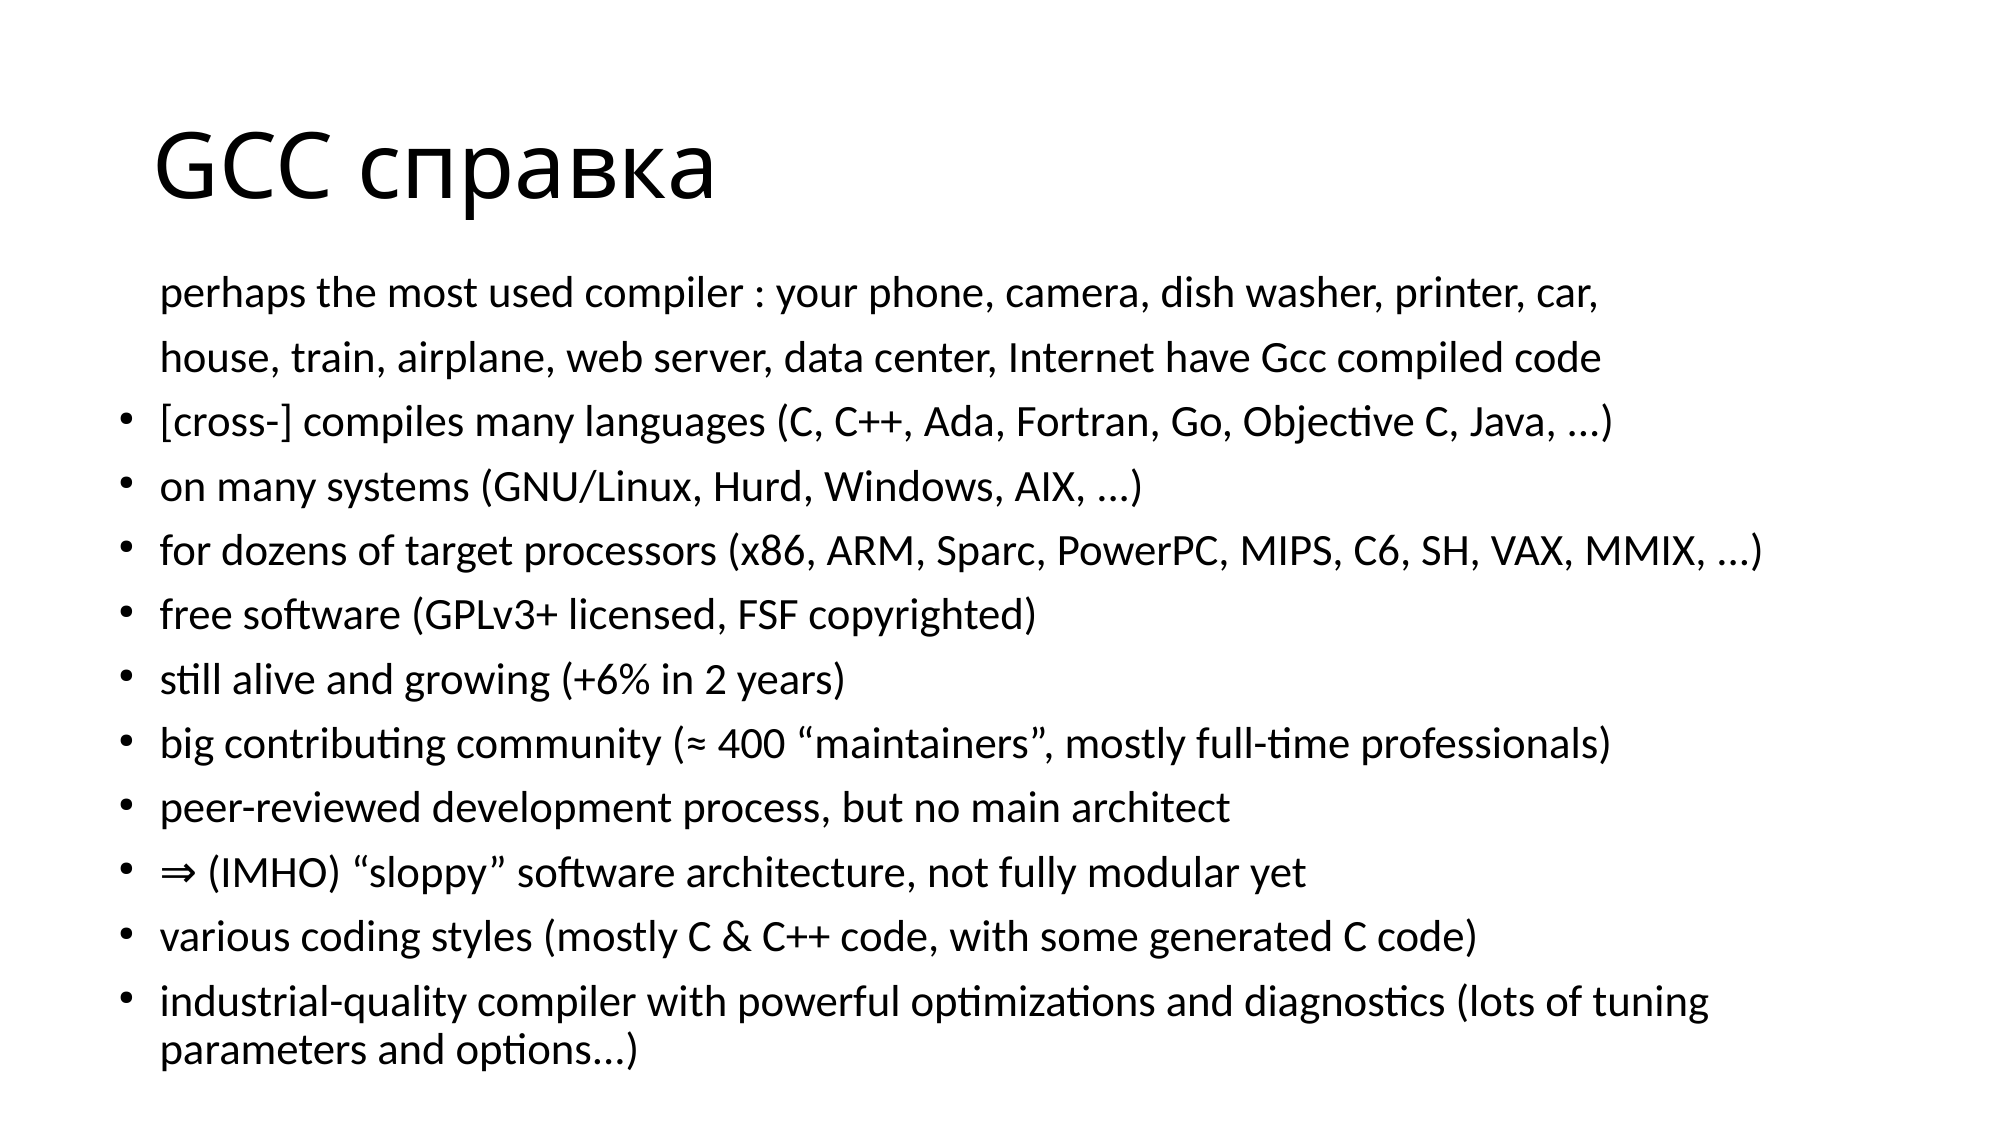

# GCC справка
perhaps the most used compiler : your phone, camera, dish washer, printer, car,
house, train, airplane, web server, data center, Internet have Gcc compiled code
[cross-] compiles many languages (C, C++, Ada, Fortran, Go, Objective C, Java, ...)
on many systems (GNU/Linux, Hurd, Windows, AIX, ...)
for dozens of target processors (x86, ARM, Sparc, PowerPC, MIPS, C6, SH, VAX, MMIX, ...)
free software (GPLv3+ licensed, FSF copyrighted)
still alive and growing (+6% in 2 years)
big contributing community (≈ 400 “maintainers”, mostly full-time professionals)
peer-reviewed development process, but no main architect
⇒ (IMHO) “sloppy” software architecture, not fully modular yet
various coding styles (mostly C & C++ code, with some generated C code)
industrial-quality compiler with powerful optimizations and diagnostics (lots of tuning parameters and options...)